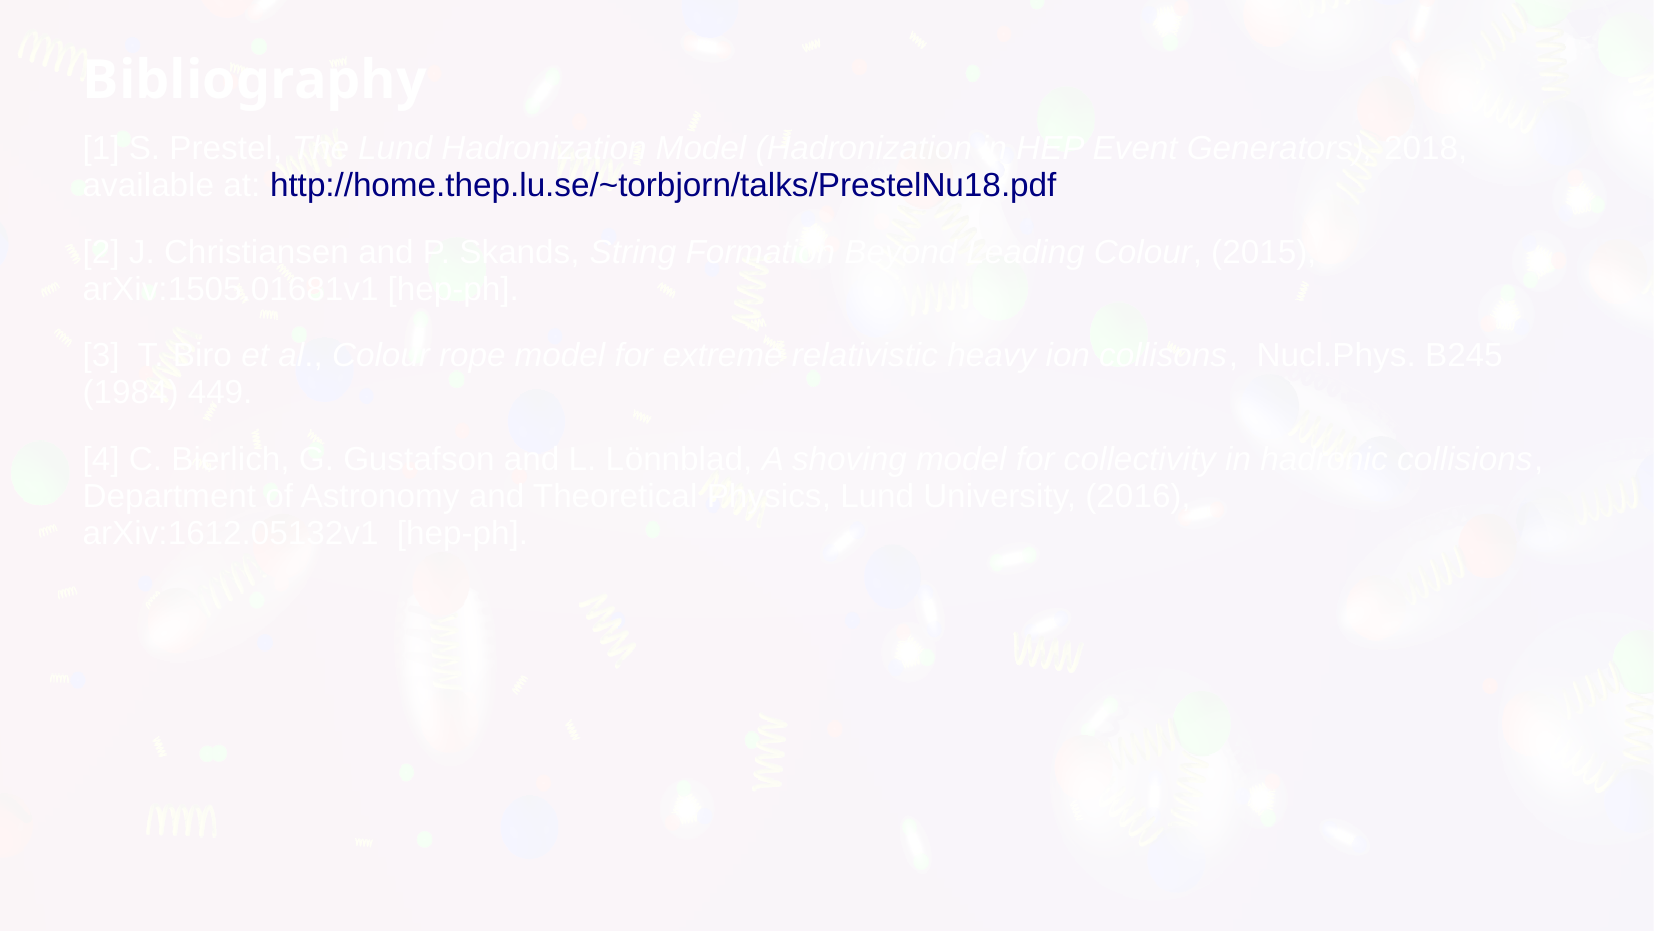

# Bibliography
[1] S. Prestel, The Lund Hadronization Model (Hadronization in HEP Event Generators), 2018,
available at: http://home.thep.lu.se/~torbjorn/talks/PrestelNu18.pdf
[2] J. Christiansen and P. Skands, String Formation Beyond Leading Colour, (2015), arXiv:1505.01681v1 [hep-ph].
[3] T. Biro et al., Colour rope model for extreme relativistic heavy ion collisons, Nucl.Phys. B245 (1984) 449.
[4] C. Bierlich, G. Gustafson and L. Lönnblad, A shoving model for collectivity in hadronic collisions, Department of Astronomy and Theoretical Physics, Lund University, (2016),
arXiv:1612.05132v1 [hep-ph].